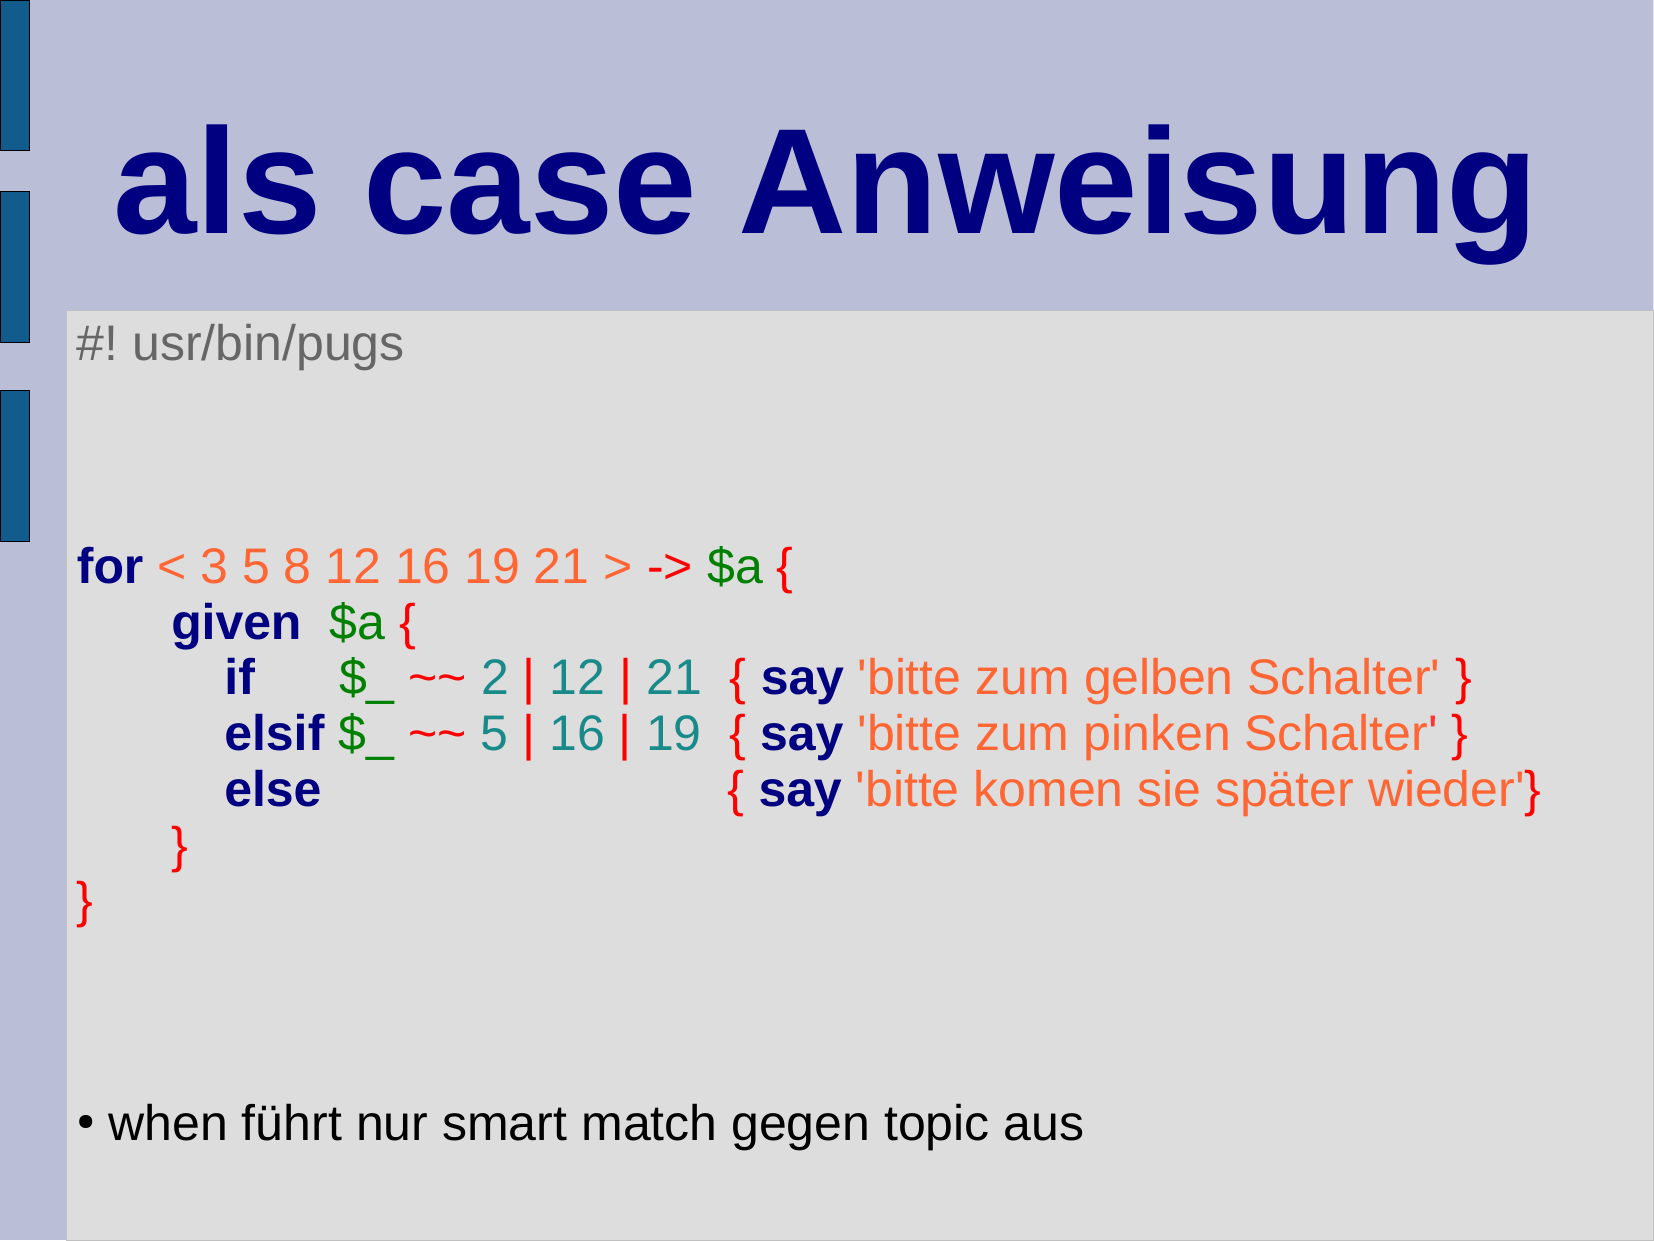

# als case Anweisung
#! usr/bin/pugs
for < 3 5 8 12 16 19 21 > -> $a {
given $a {
 	if $_ ~~ 2 | 12 | 21 { say 'bitte zum gelben Schalter' }
 	elsif $_ ~~ 5 | 16 | 19 { say 'bitte zum pinken Schalter' }
 	else { say 'bitte komen sie später wieder'}
}
}
 when führt nur smart match gegen topic aus